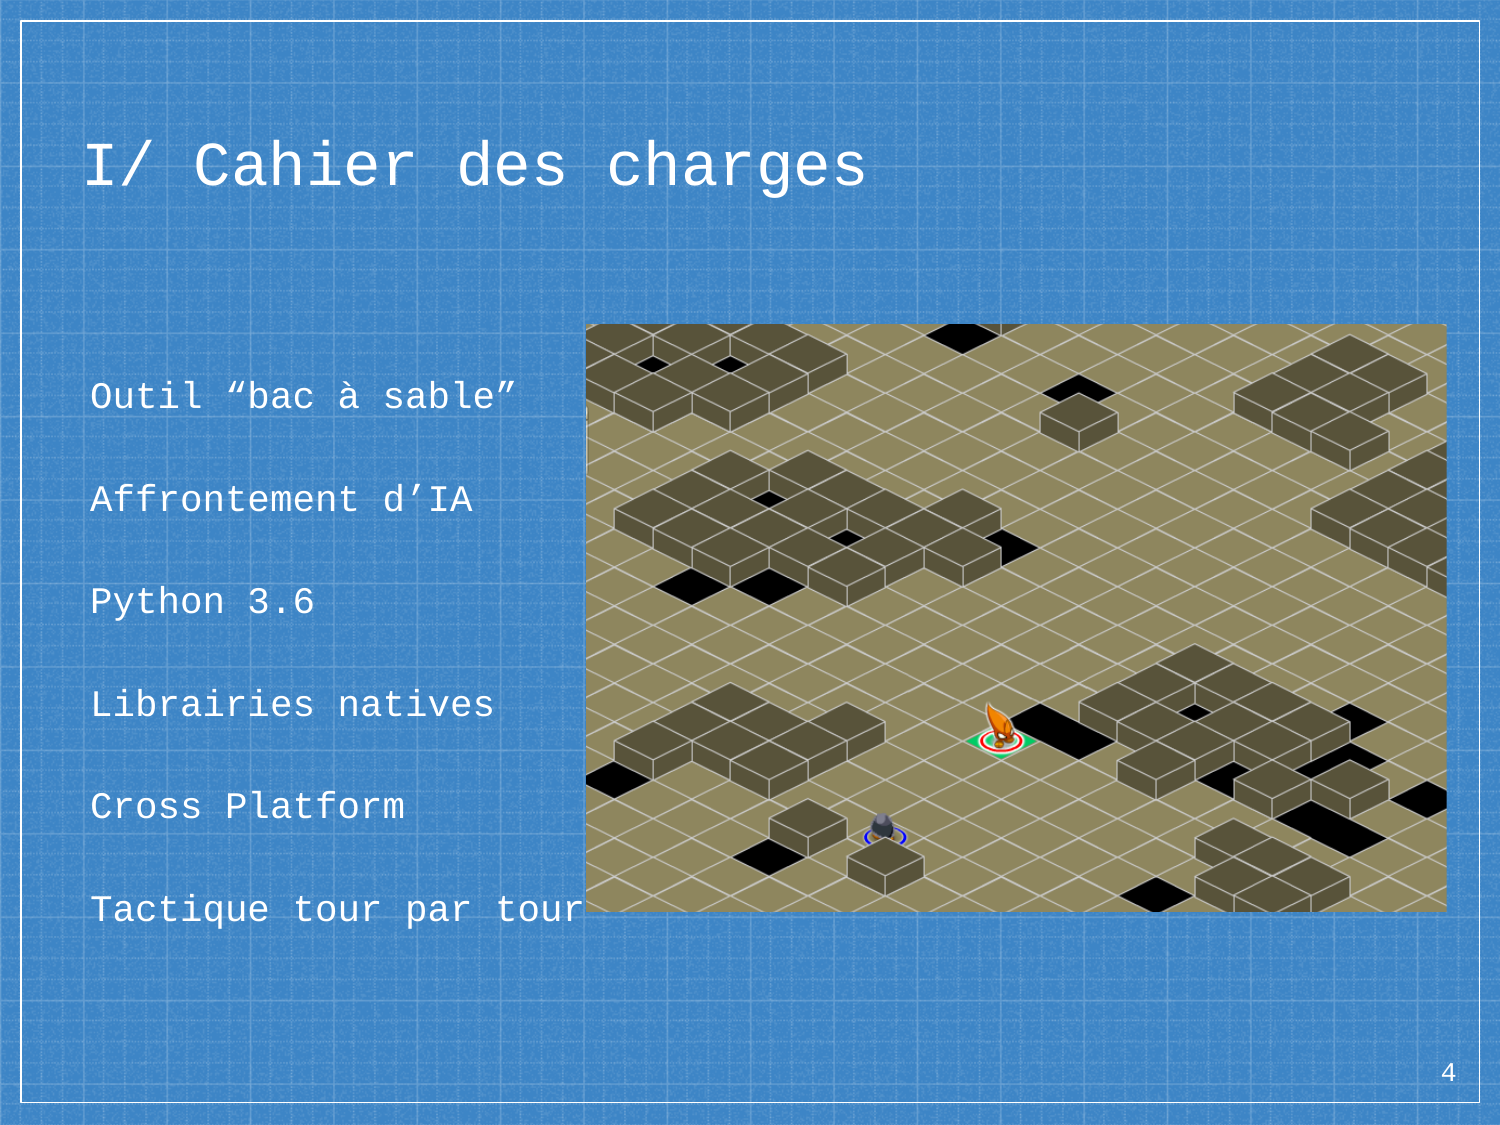

# I/ Cahier des charges
Outil “bac à sable”
Affrontement d’IA
Python 3.6
Librairies natives
Cross Platform
Tactique tour par tour